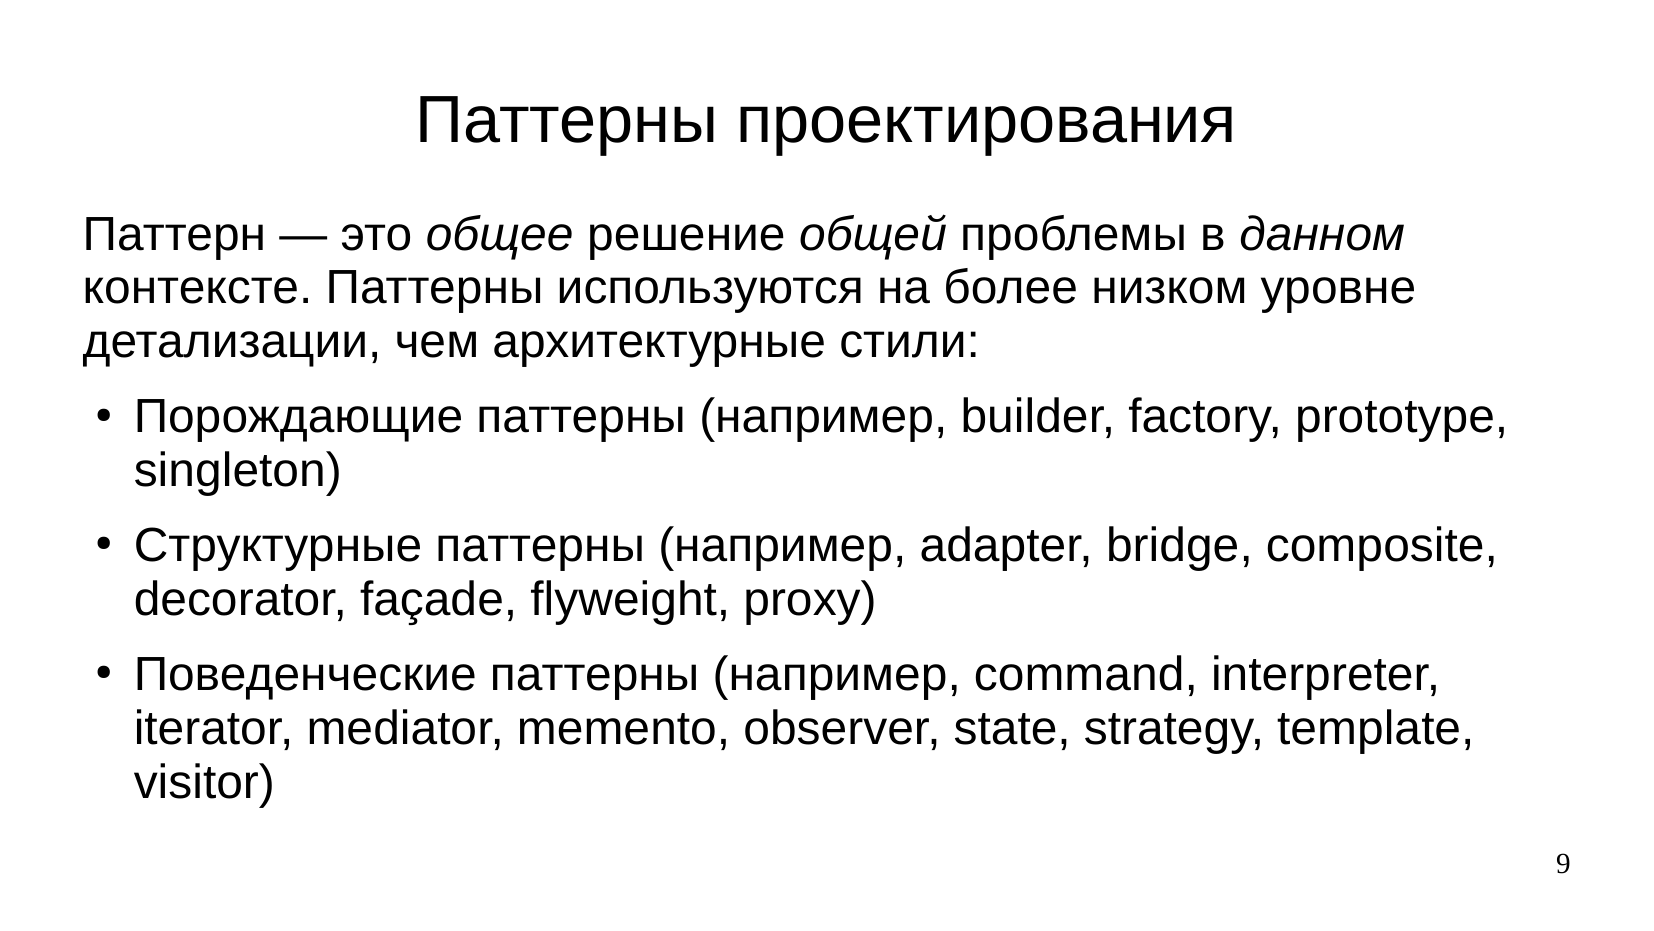

# Паттерны проектирования
Паттерн — это общее решение общей проблемы в данном контексте. Паттерны используются на более низком уровне детализации, чем архитектурные стили:
Порождающие паттерны (например, builder, factory, prototype, singleton)
Структурные паттерны (например, adapter, bridge, composite, decorator, façade, flyweight, proxy)
Поведенческие паттерны (например, command, interpreter, iterator, mediator, memento, observer, state, strategy, template, visitor)
9